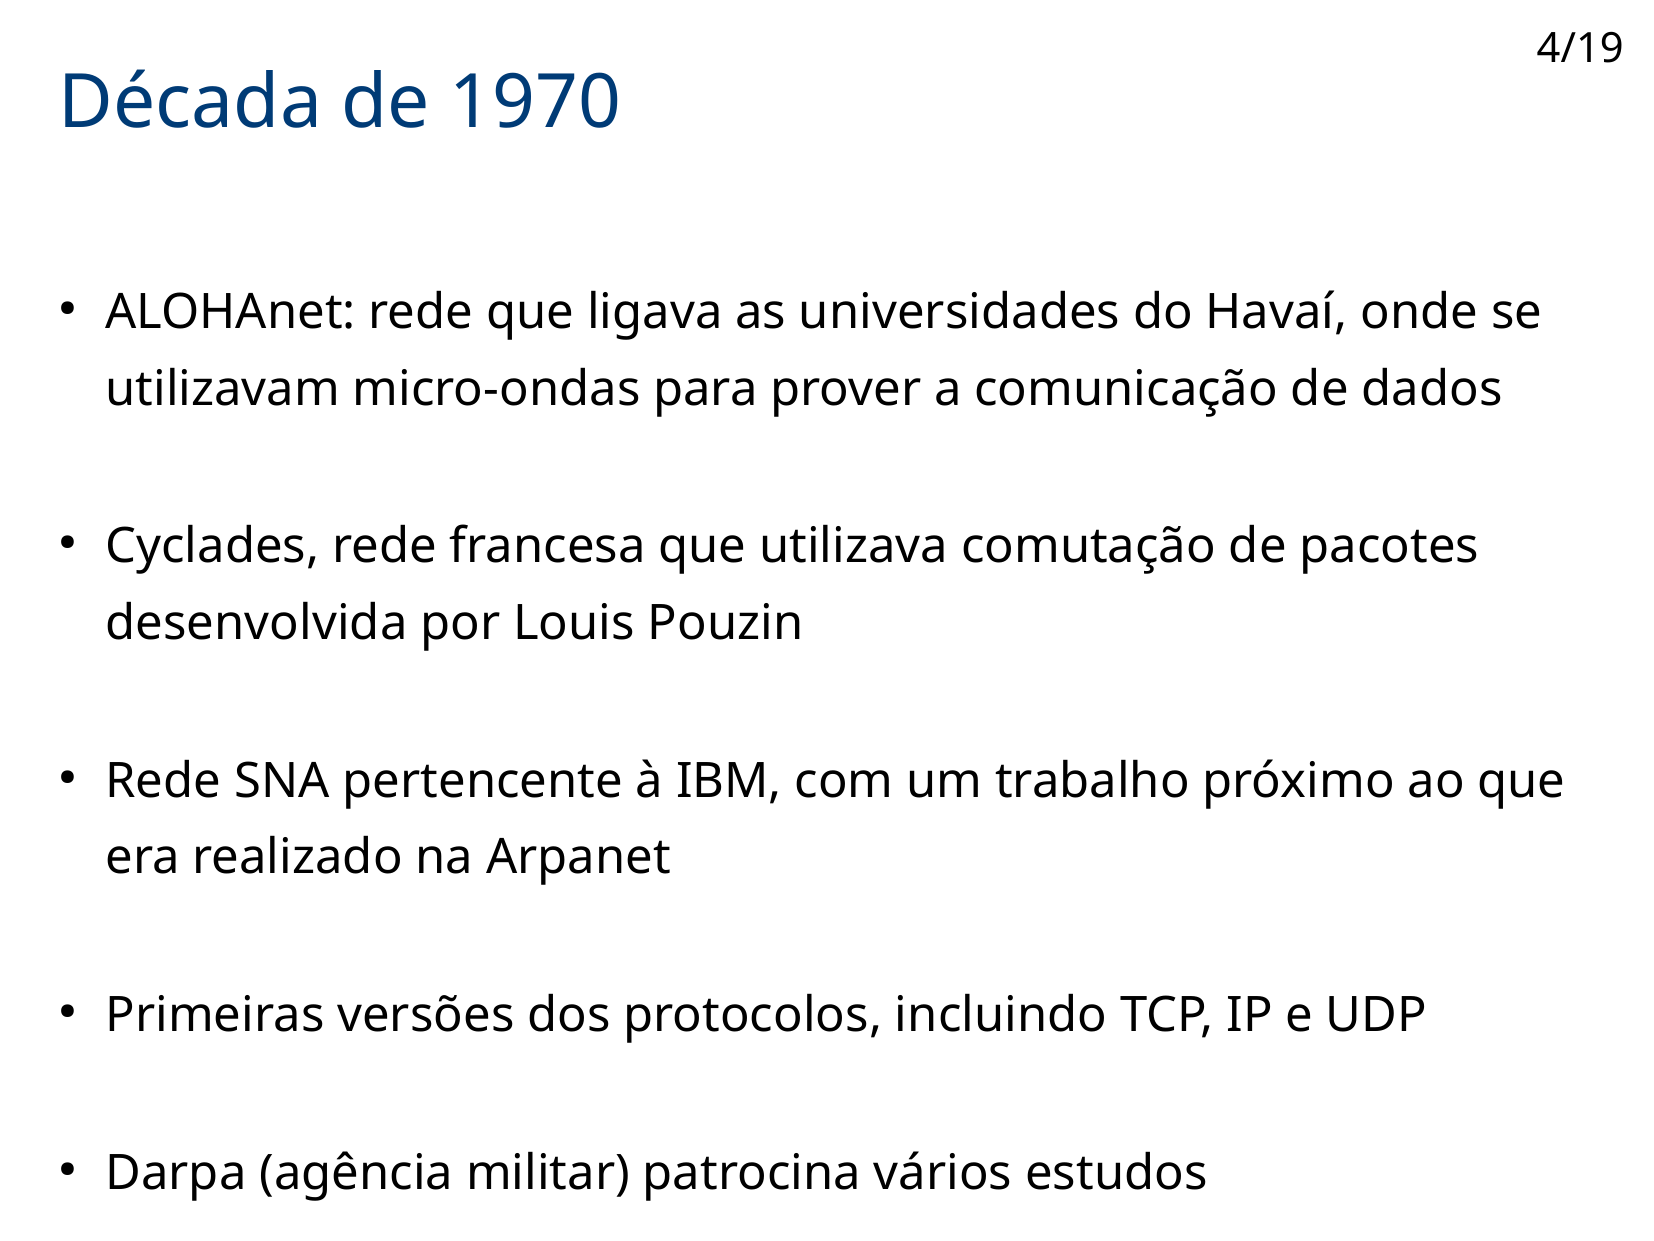

4
# Década de 1970
ALOHAnet: rede que ligava as universidades do Havaí, onde se utilizavam micro-ondas para prover a comunicação de dados
Cyclades, rede francesa que utilizava comutação de pacotes desenvolvida por Louis Pouzin
Rede SNA pertencente à IBM, com um trabalho próximo ao que era realizado na Arpanet
Primeiras versões dos protocolos, incluindo TCP, IP e UDP
Darpa (agência militar) patrocina vários estudos